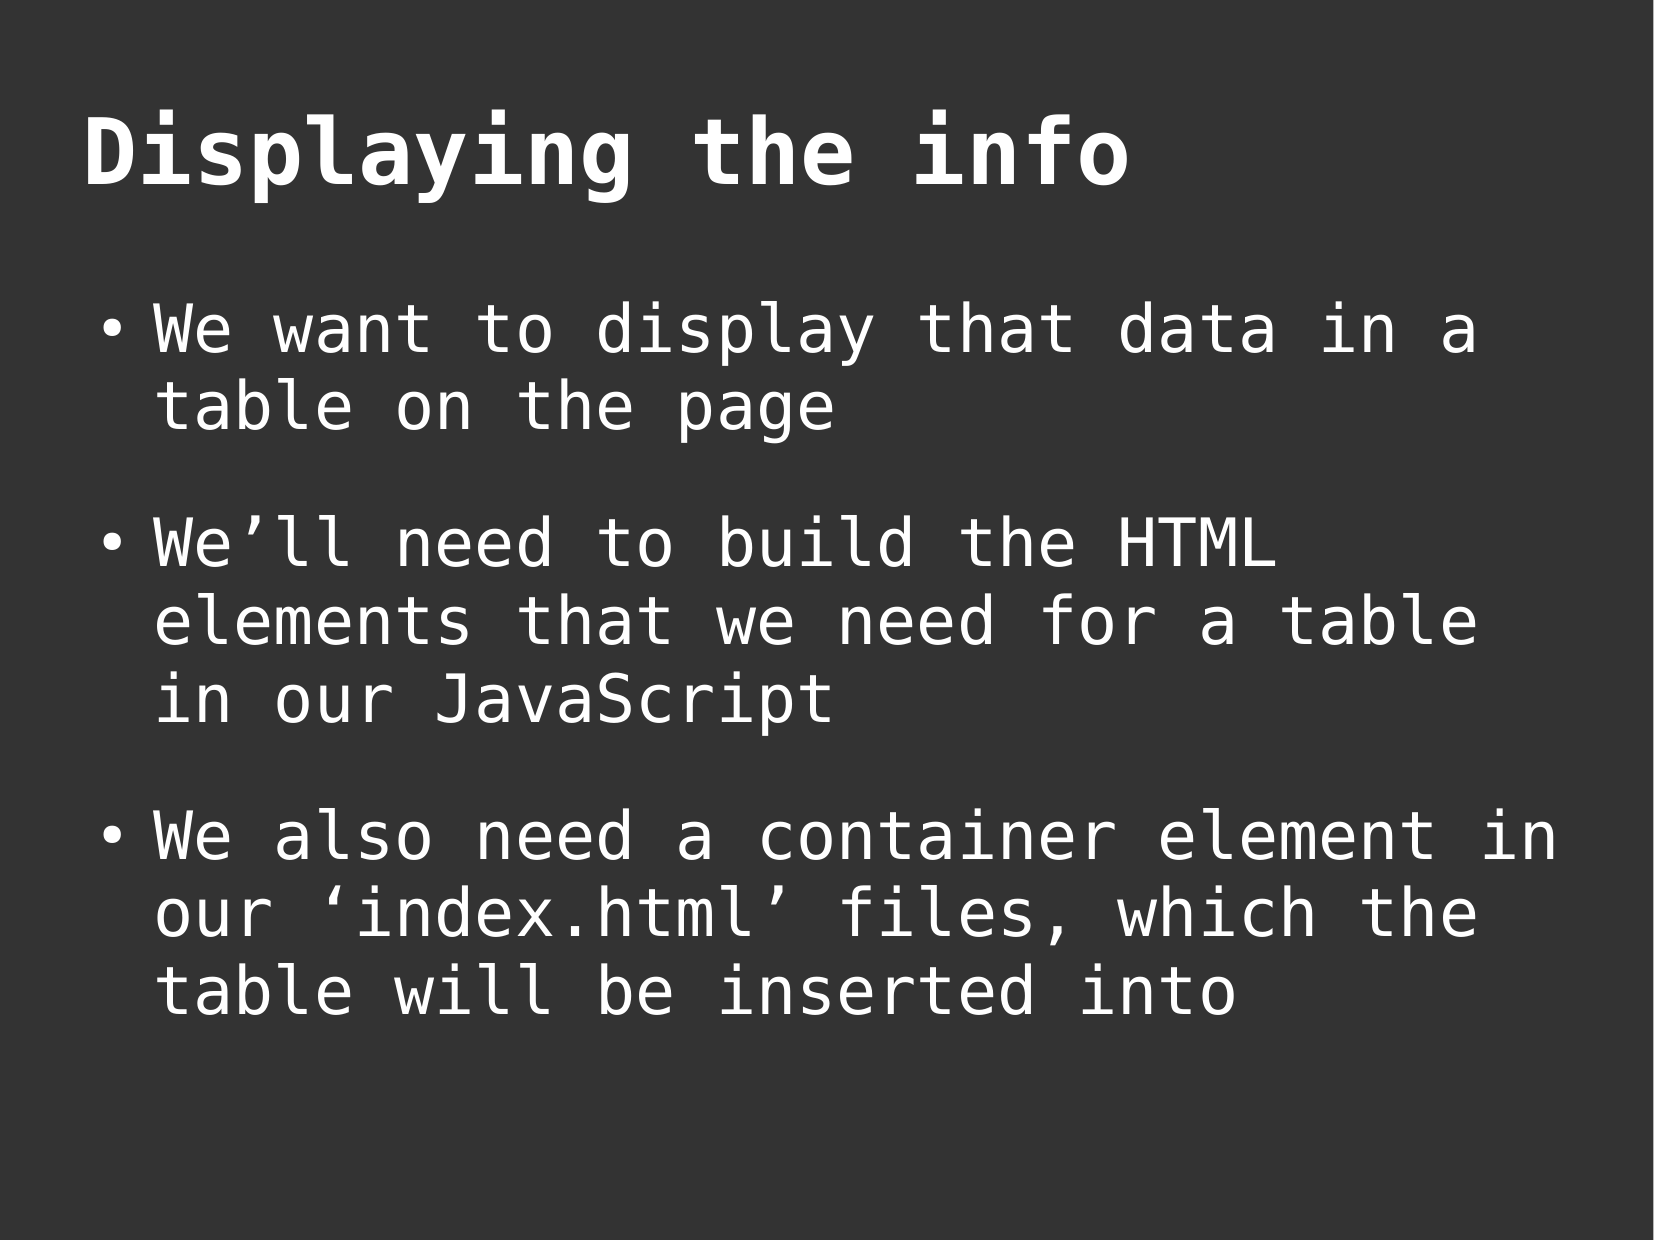

# Displaying the info
We want to display that data in a table on the page
We’ll need to build the HTML elements that we need for a table in our JavaScript
We also need a container element in our ‘index.html’ files, which the table will be inserted into